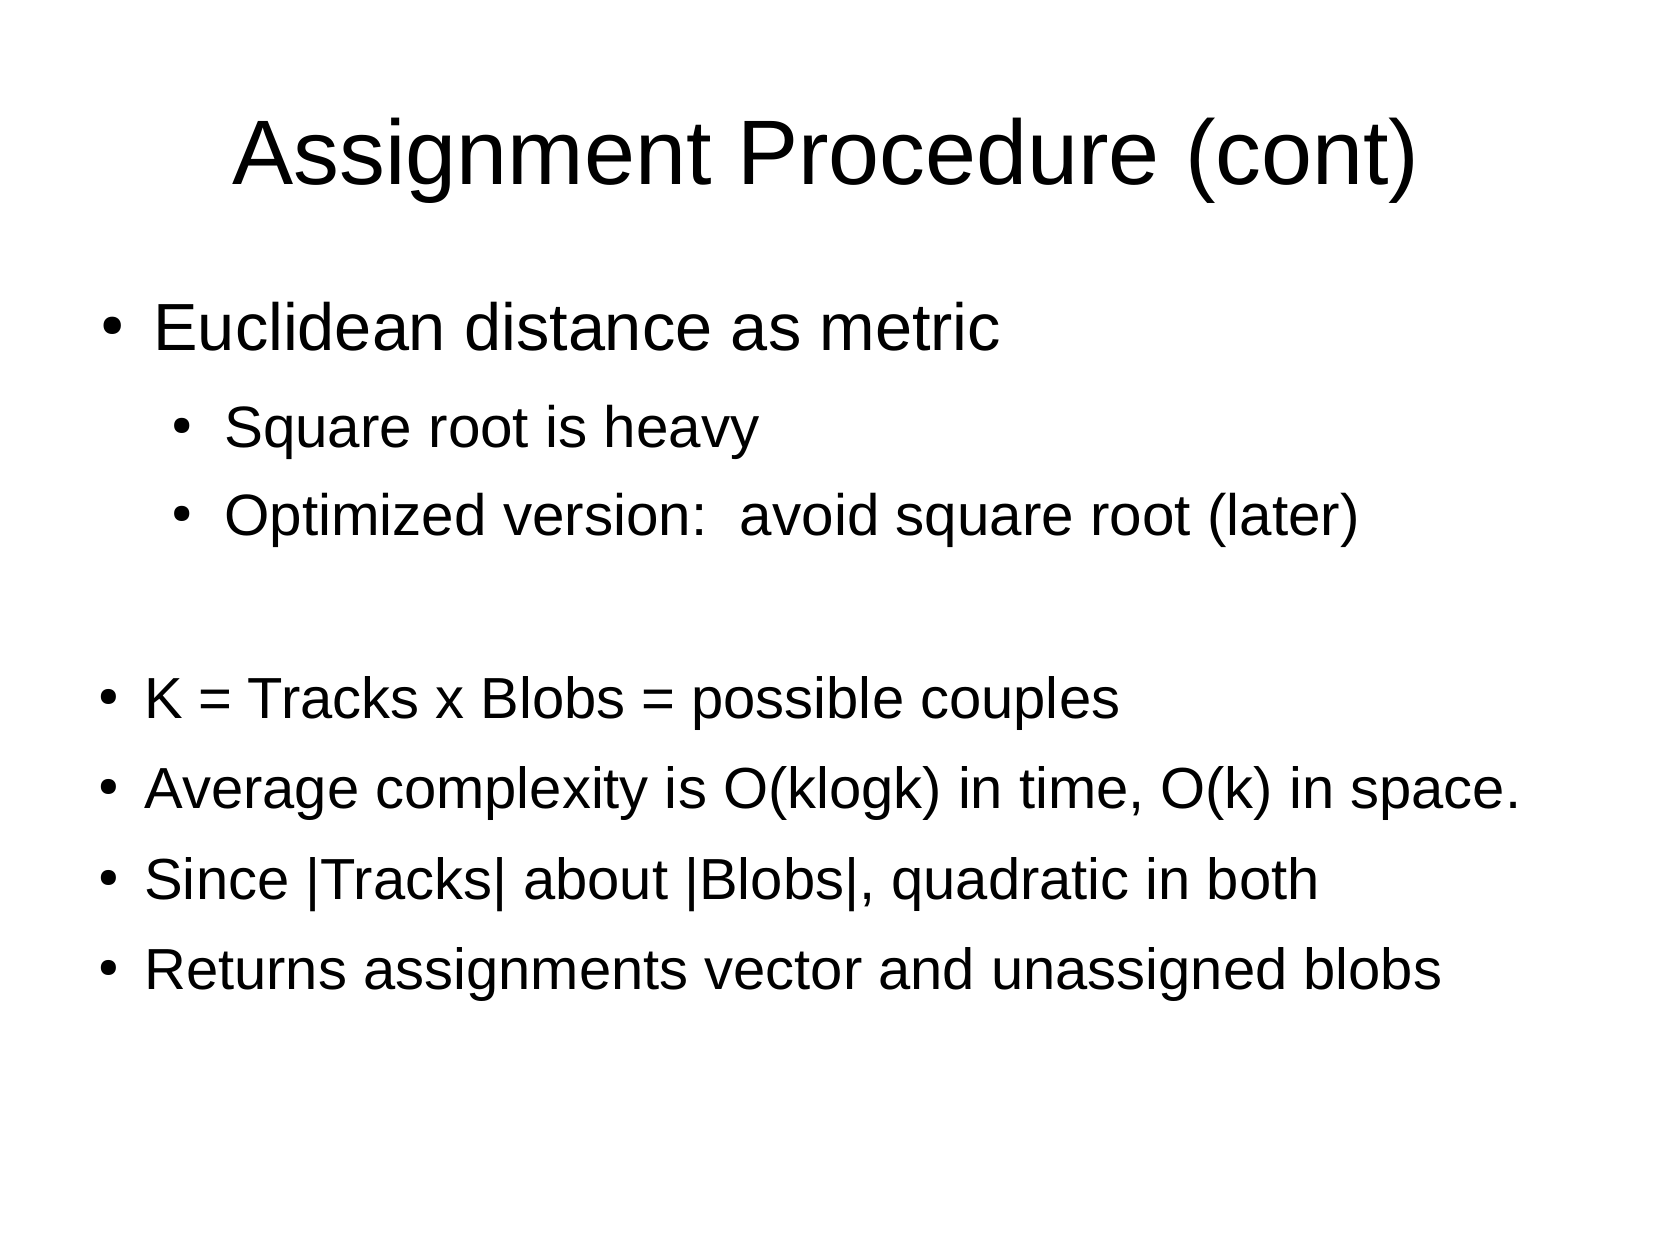

# Assignment Procedure (cont)
Euclidean distance as metric
Square root is heavy
Optimized version: avoid square root (later)
K = Tracks x Blobs = possible couples
Average complexity is O(klogk) in time, O(k) in space.
Since |Tracks| about |Blobs|, quadratic in both
Returns assignments vector and unassigned blobs